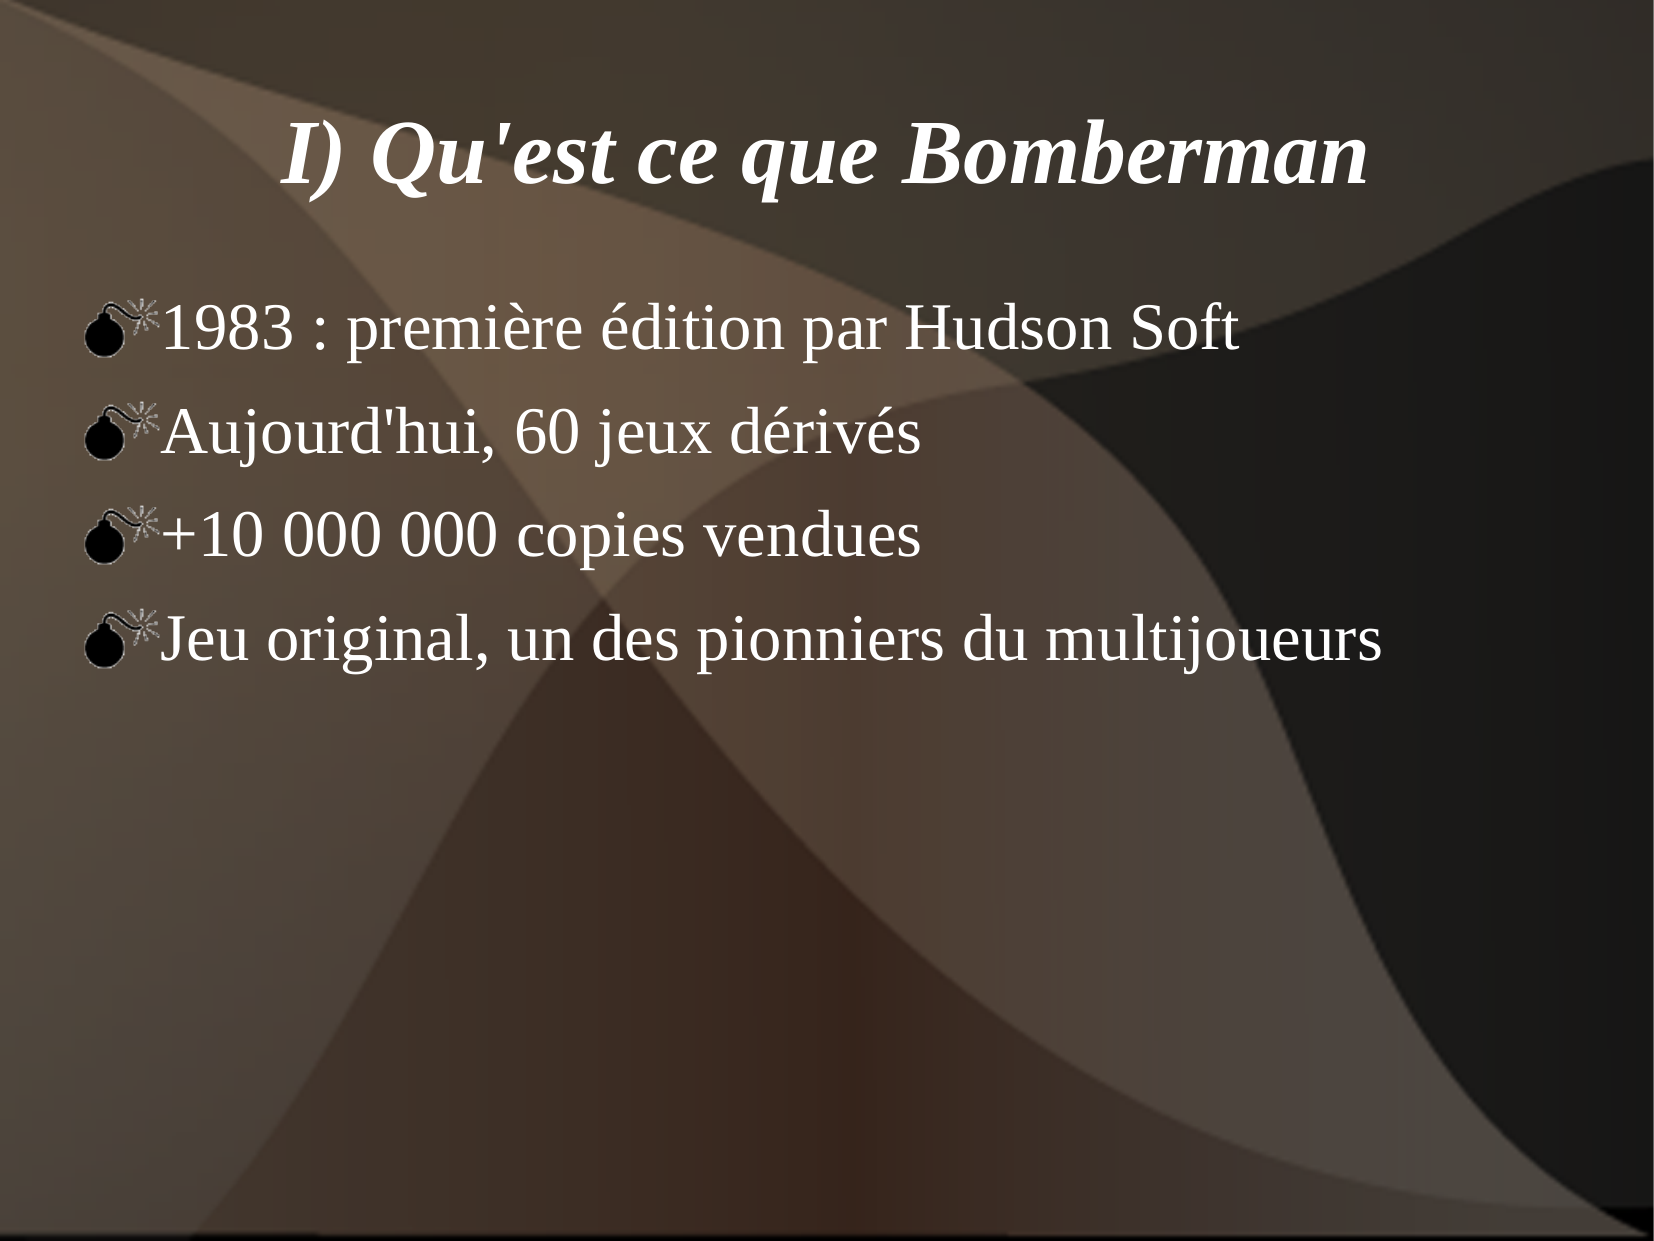

# I) Qu'est ce que Bomberman
1983 : première édition par Hudson Soft
Aujourd'hui, 60 jeux dérivés
+10 000 000 copies vendues
Jeu original, un des pionniers du multijoueurs